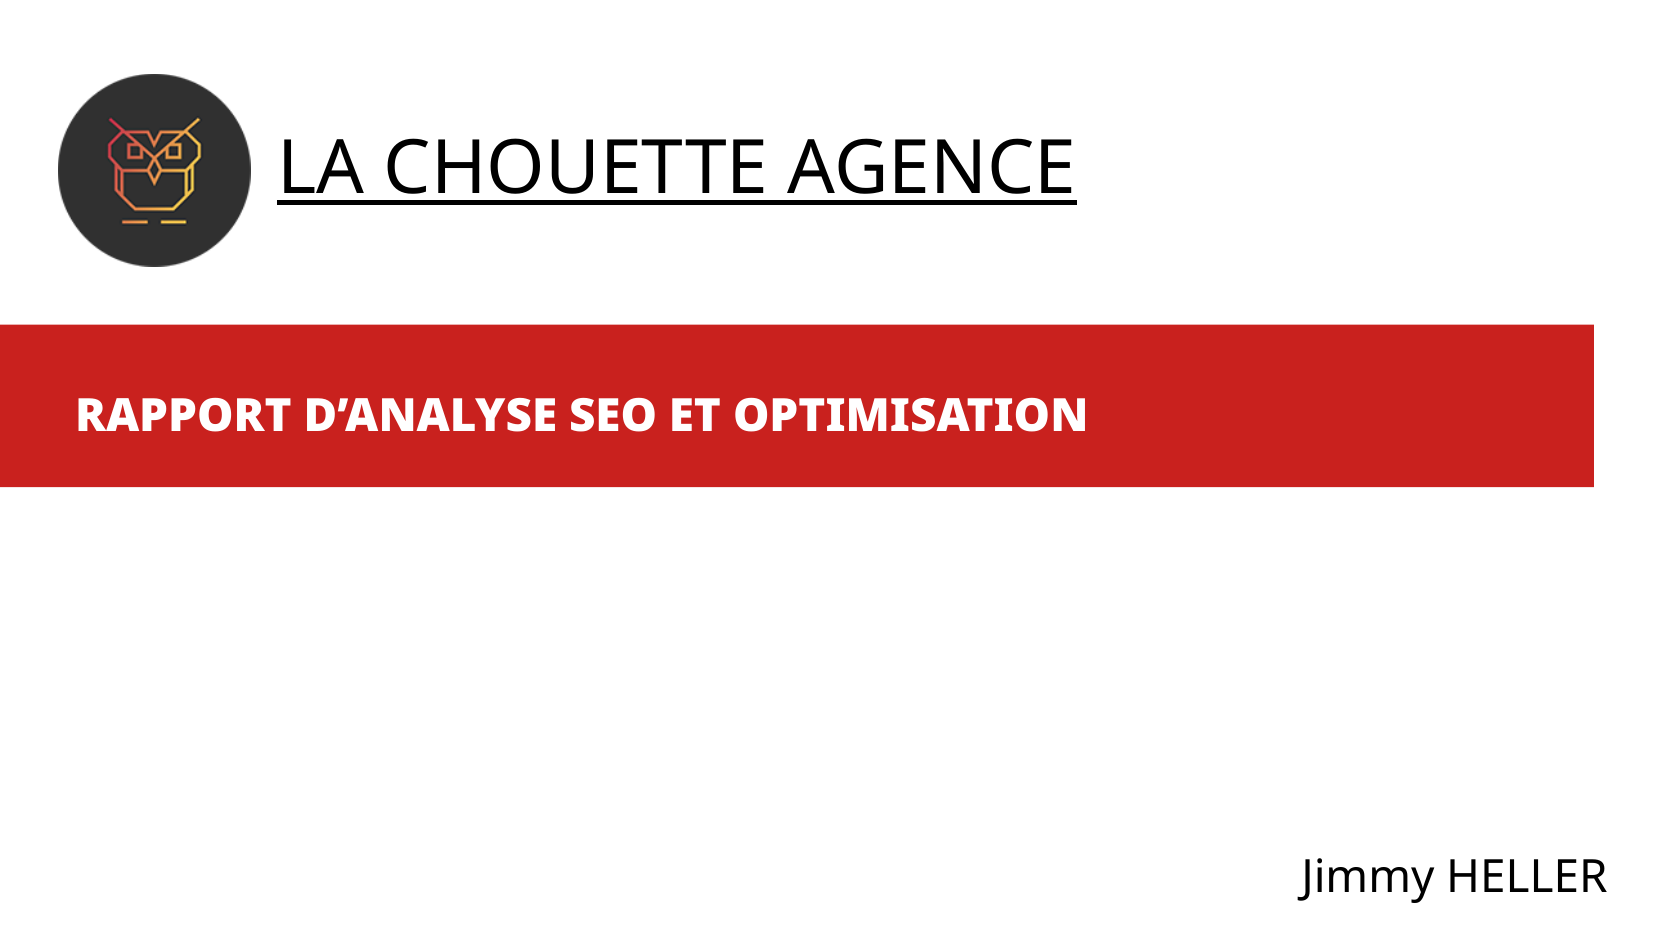

LA CHOUETTE AGENCE
# RAPPORT D’ANALYSE SEO ET OPTIMISATION
Jimmy HELLER